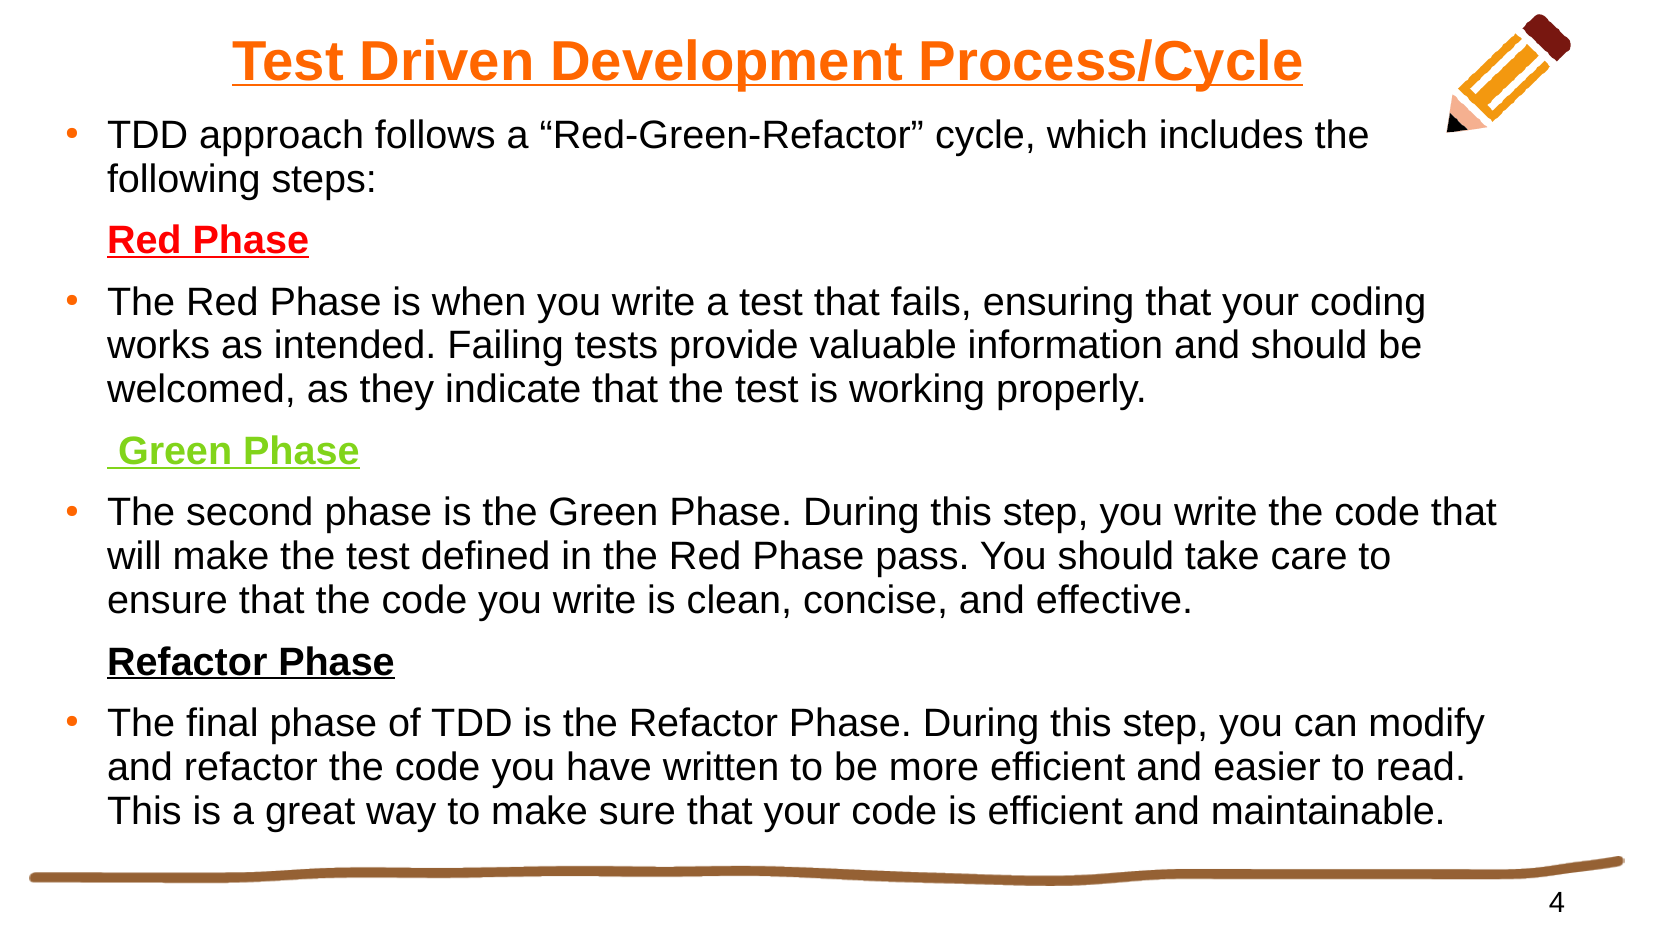

# Test Driven Development Process/Cycle
TDD approach follows a “Red-Green-Refactor” cycle, which includes the following steps:
Red Phase
The Red Phase is when you write a test that fails, ensuring that your coding works as intended. Failing tests provide valuable information and should be welcomed, as they indicate that the test is working properly.
 Green Phase
The second phase is the Green Phase. During this step, you write the code that will make the test defined in the Red Phase pass. You should take care to ensure that the code you write is clean, concise, and effective.
Refactor Phase
The final phase of TDD is the Refactor Phase. During this step, you can modify and refactor the code you have written to be more efficient and easier to read. This is a great way to make sure that your code is efficient and maintainable.
4